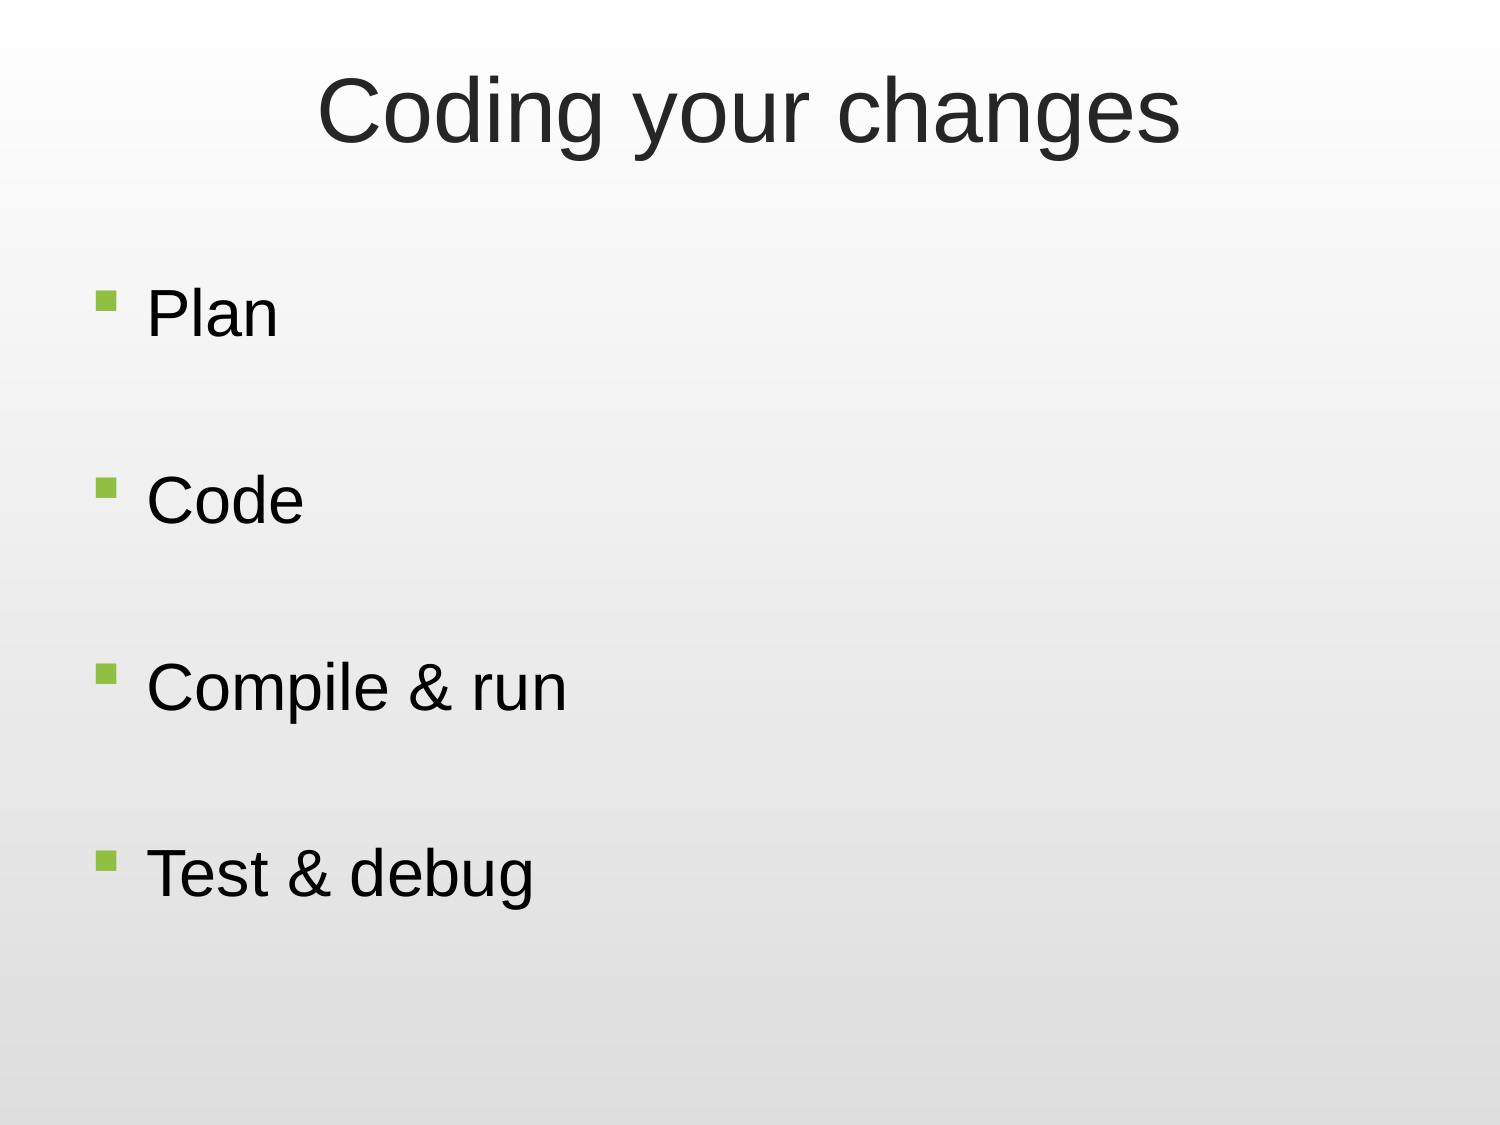

# Coding your changes
Plan
Code
Compile & run
Test & debug